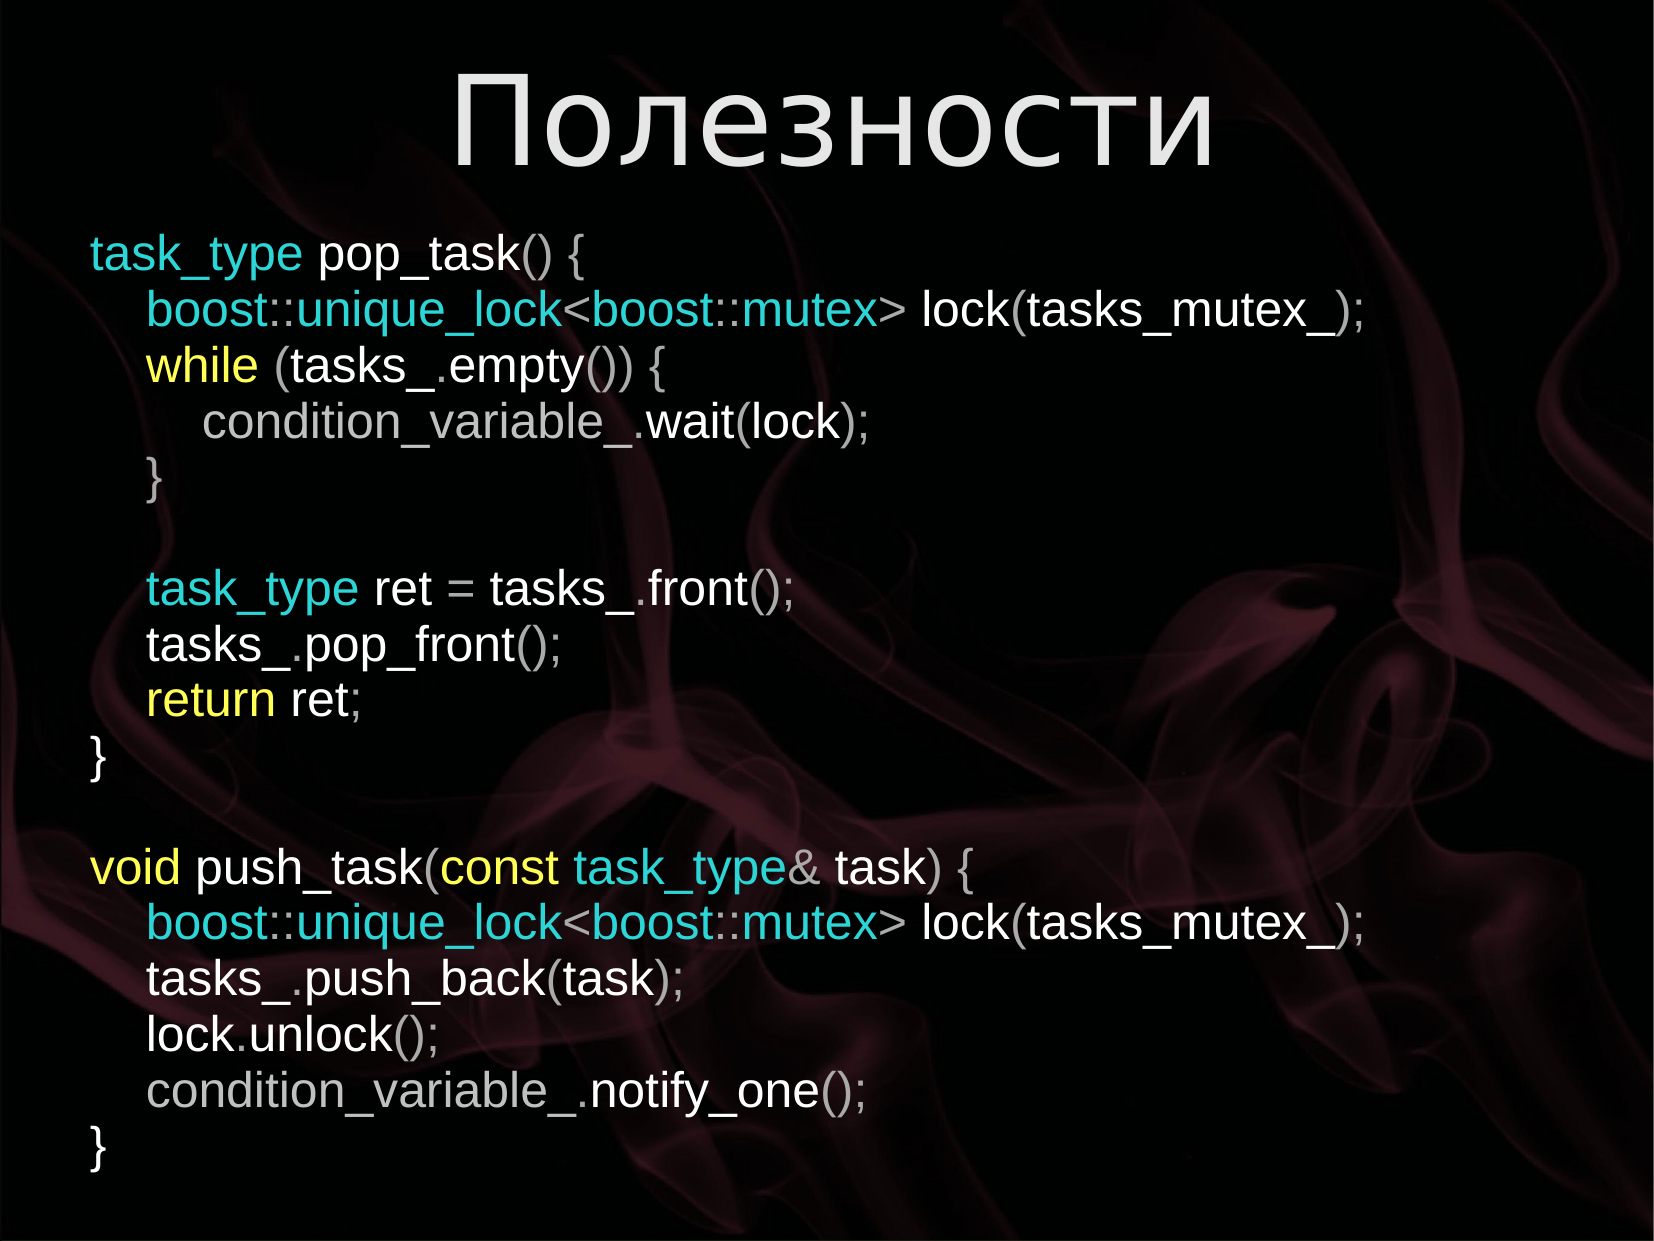

# Полезности
task_type pop_task() {
 boost::unique_lock<boost::mutex> lock(tasks_mutex_);
 while (tasks_.empty()) {
 condition_variable_.wait(lock);
 }
 task_type ret = tasks_.front();
 tasks_.pop_front();
 return ret;
}
void push_task(const task_type& task) {
 boost::unique_lock<boost::mutex> lock(tasks_mutex_);
 tasks_.push_back(task);
 lock.unlock();
 condition_variable_.notify_one();
}